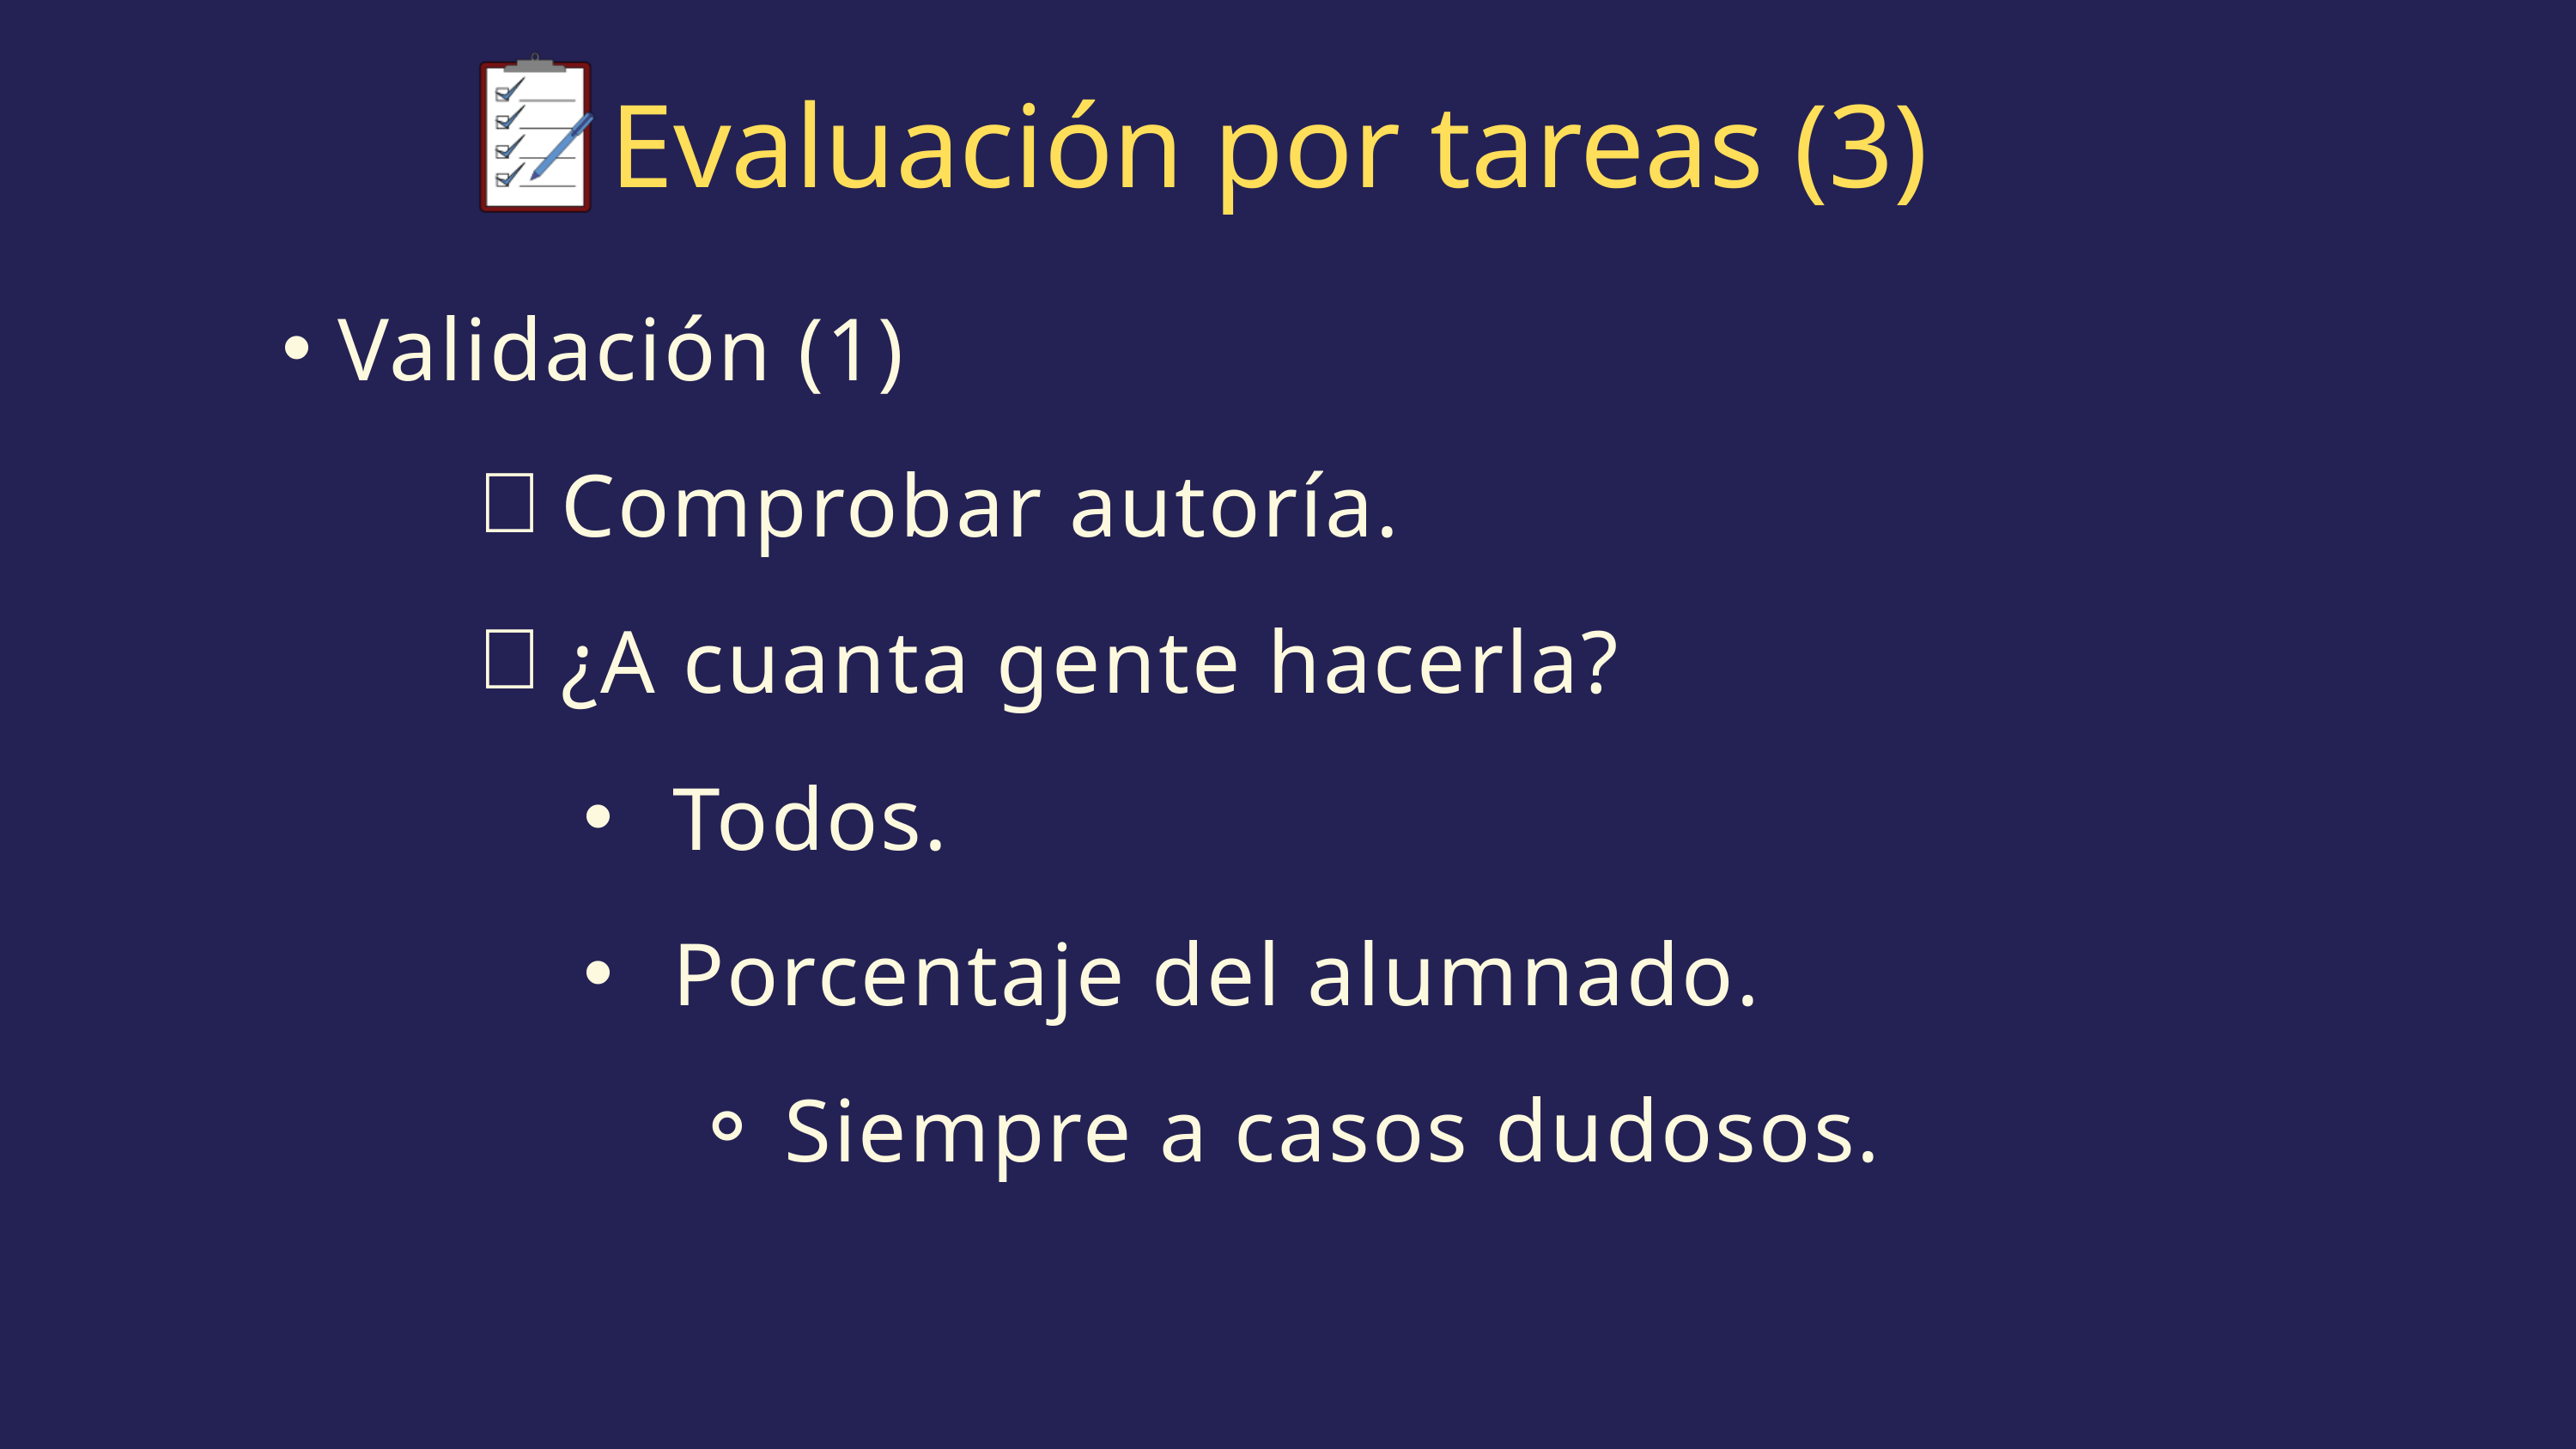

Evaluación por tareas (3)
Validación (1)
Comprobar autoría.
¿A cuanta gente hacerla?
Todos.
Porcentaje del alumnado.
Siempre a casos dudosos.